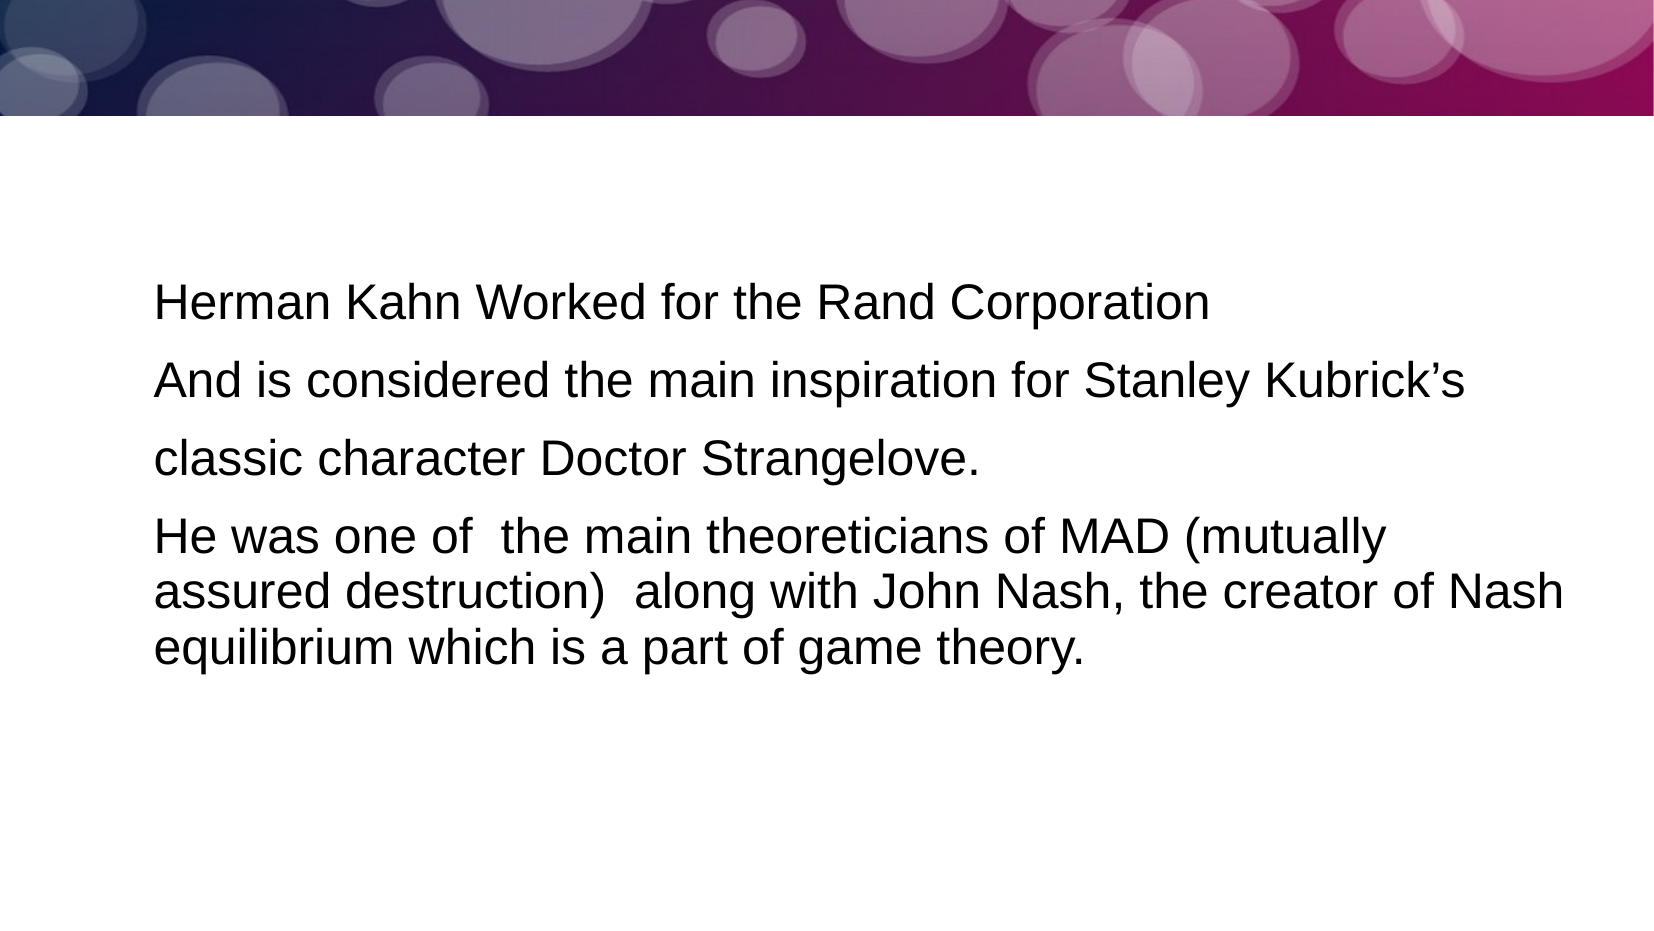

#
Herman Kahn Worked for the Rand Corporation
And is considered the main inspiration for Stanley Kubrick’s
classic character Doctor Strangelove.
He was one of the main theoreticians of MAD (mutually assured destruction) along with John Nash, the creator of Nash equilibrium which is a part of game theory.